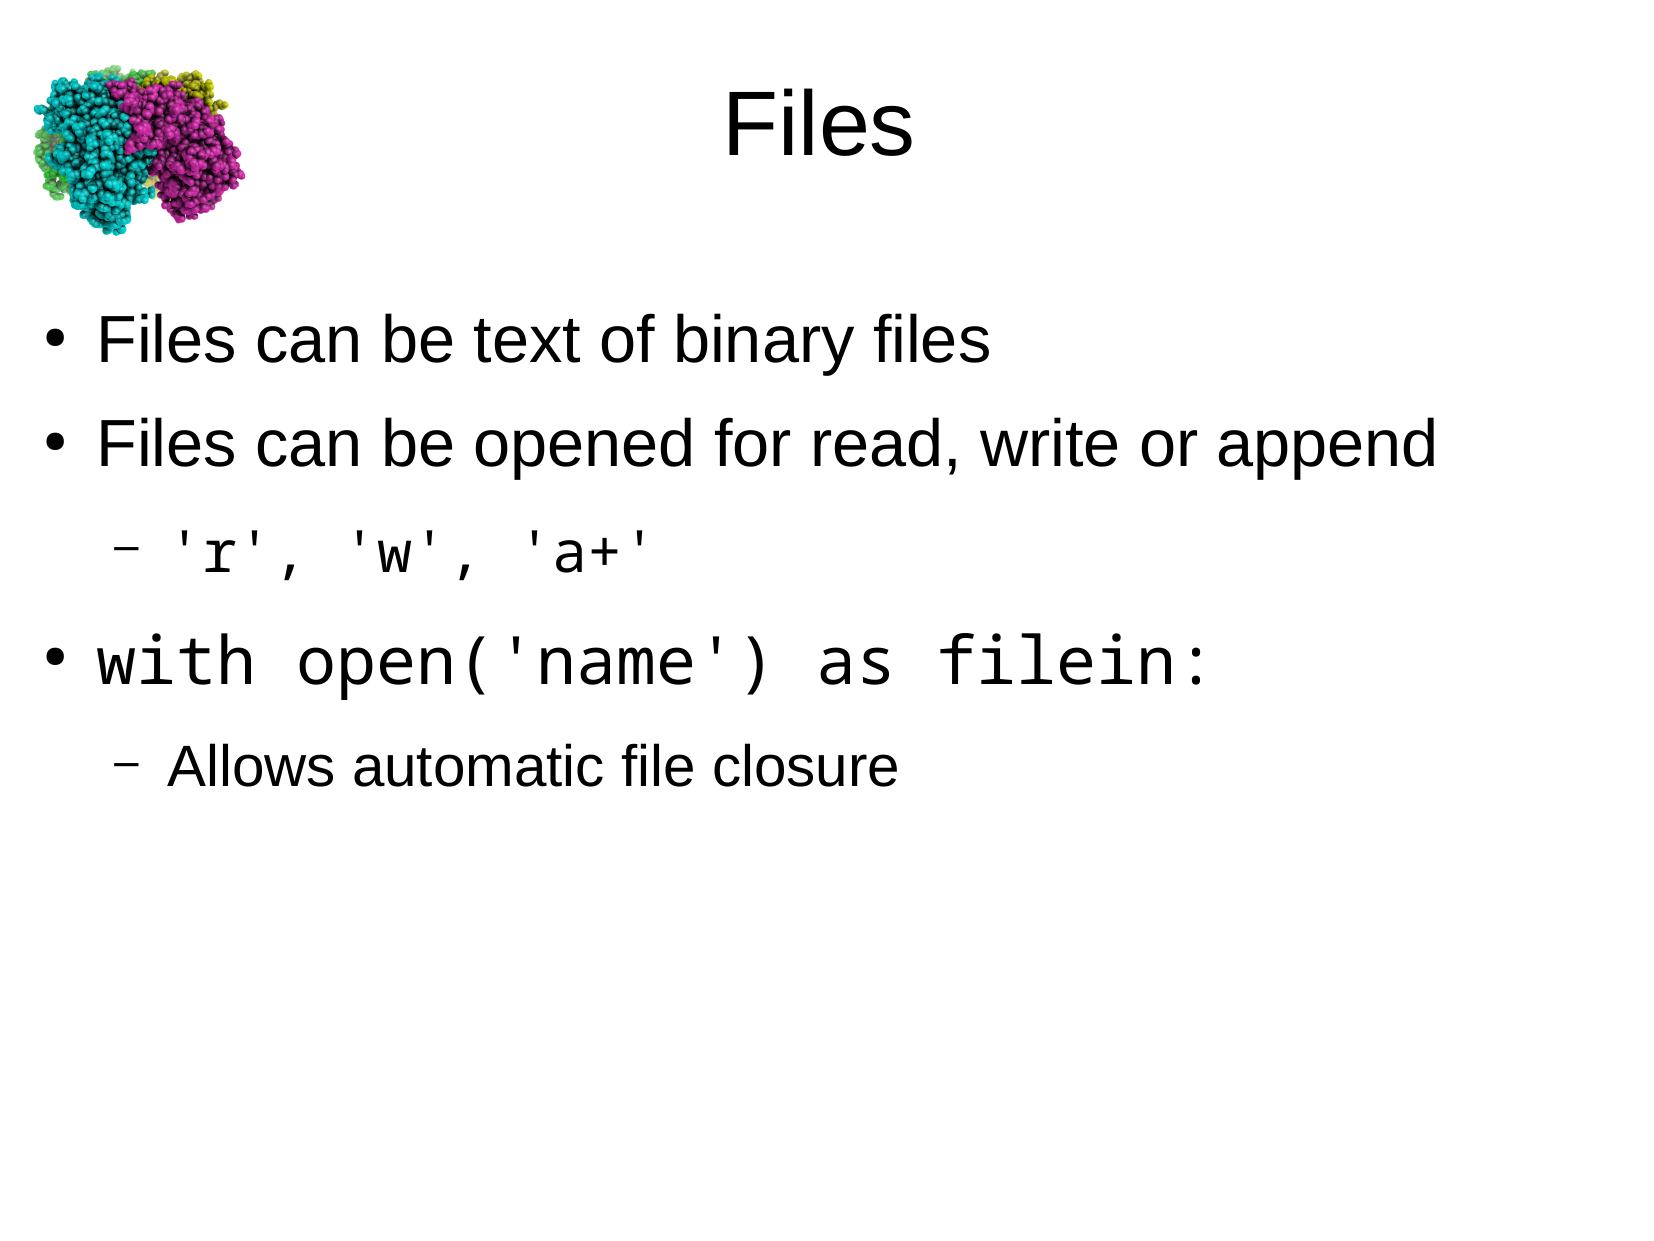

# Files
Files can be text of binary files
Files can be opened for read, write or append
'r', 'w', 'a+'
with open('name') as filein:
Allows automatic file closure